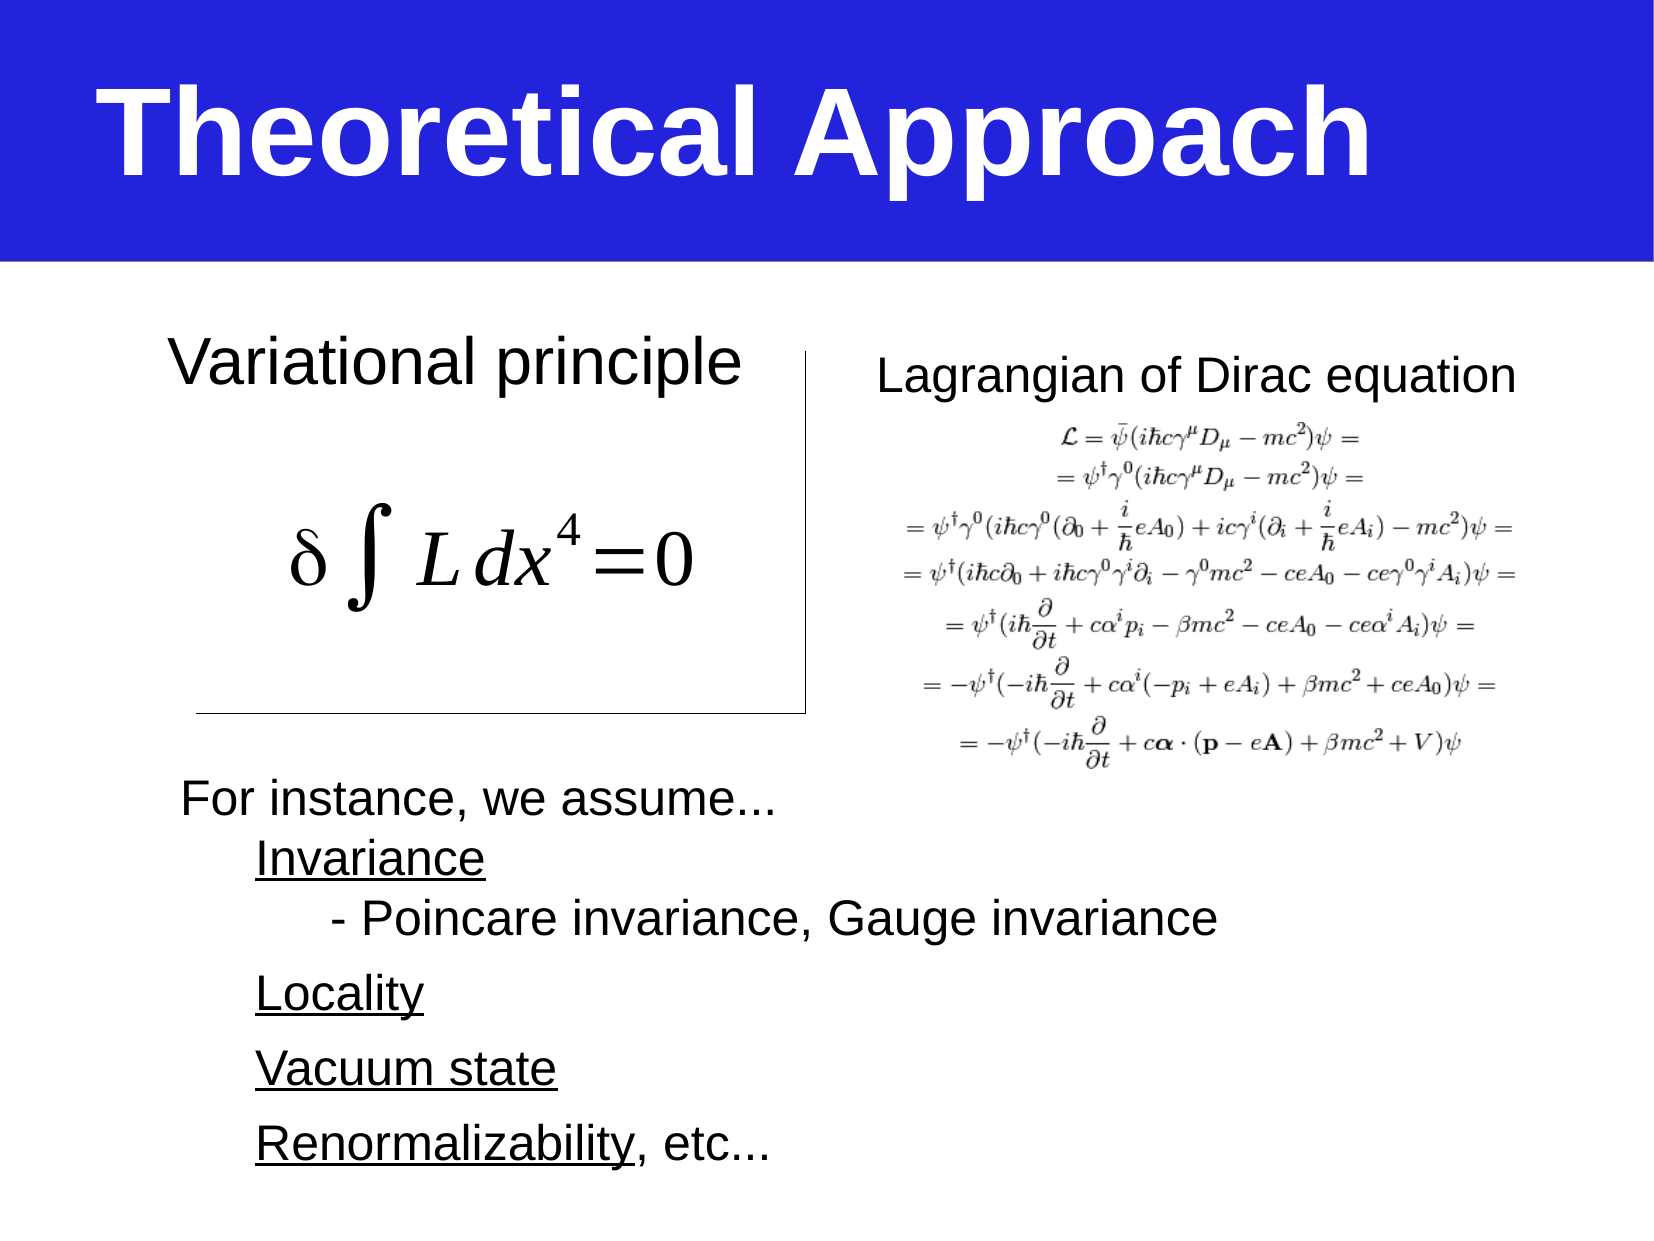

# Theoretical Approach
Variational principle
Lagrangian of Dirac equation
For instance, we assume...
	Invariance
	 	- Poincare invariance, Gauge invariance
	Locality
	Vacuum state
	Renormalizability, etc...